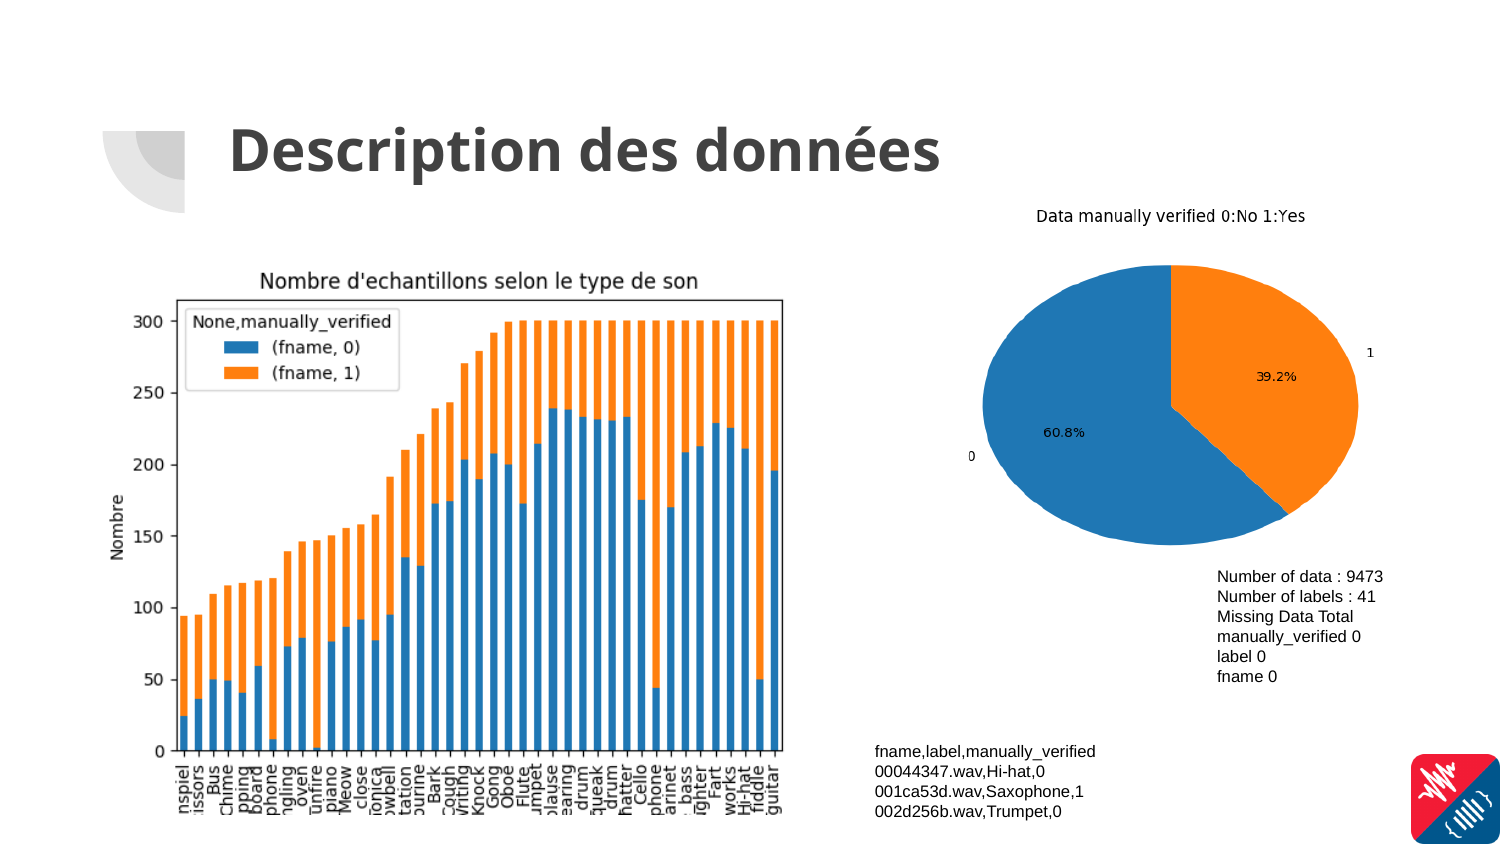

# Description des données
Number of data : 9473
Number of labels : 41
Missing Data Total
manually_verified 0
label 0
fname 0
fname,label,manually_verified
00044347.wav,Hi-hat,0
001ca53d.wav,Saxophone,1
002d256b.wav,Trumpet,0